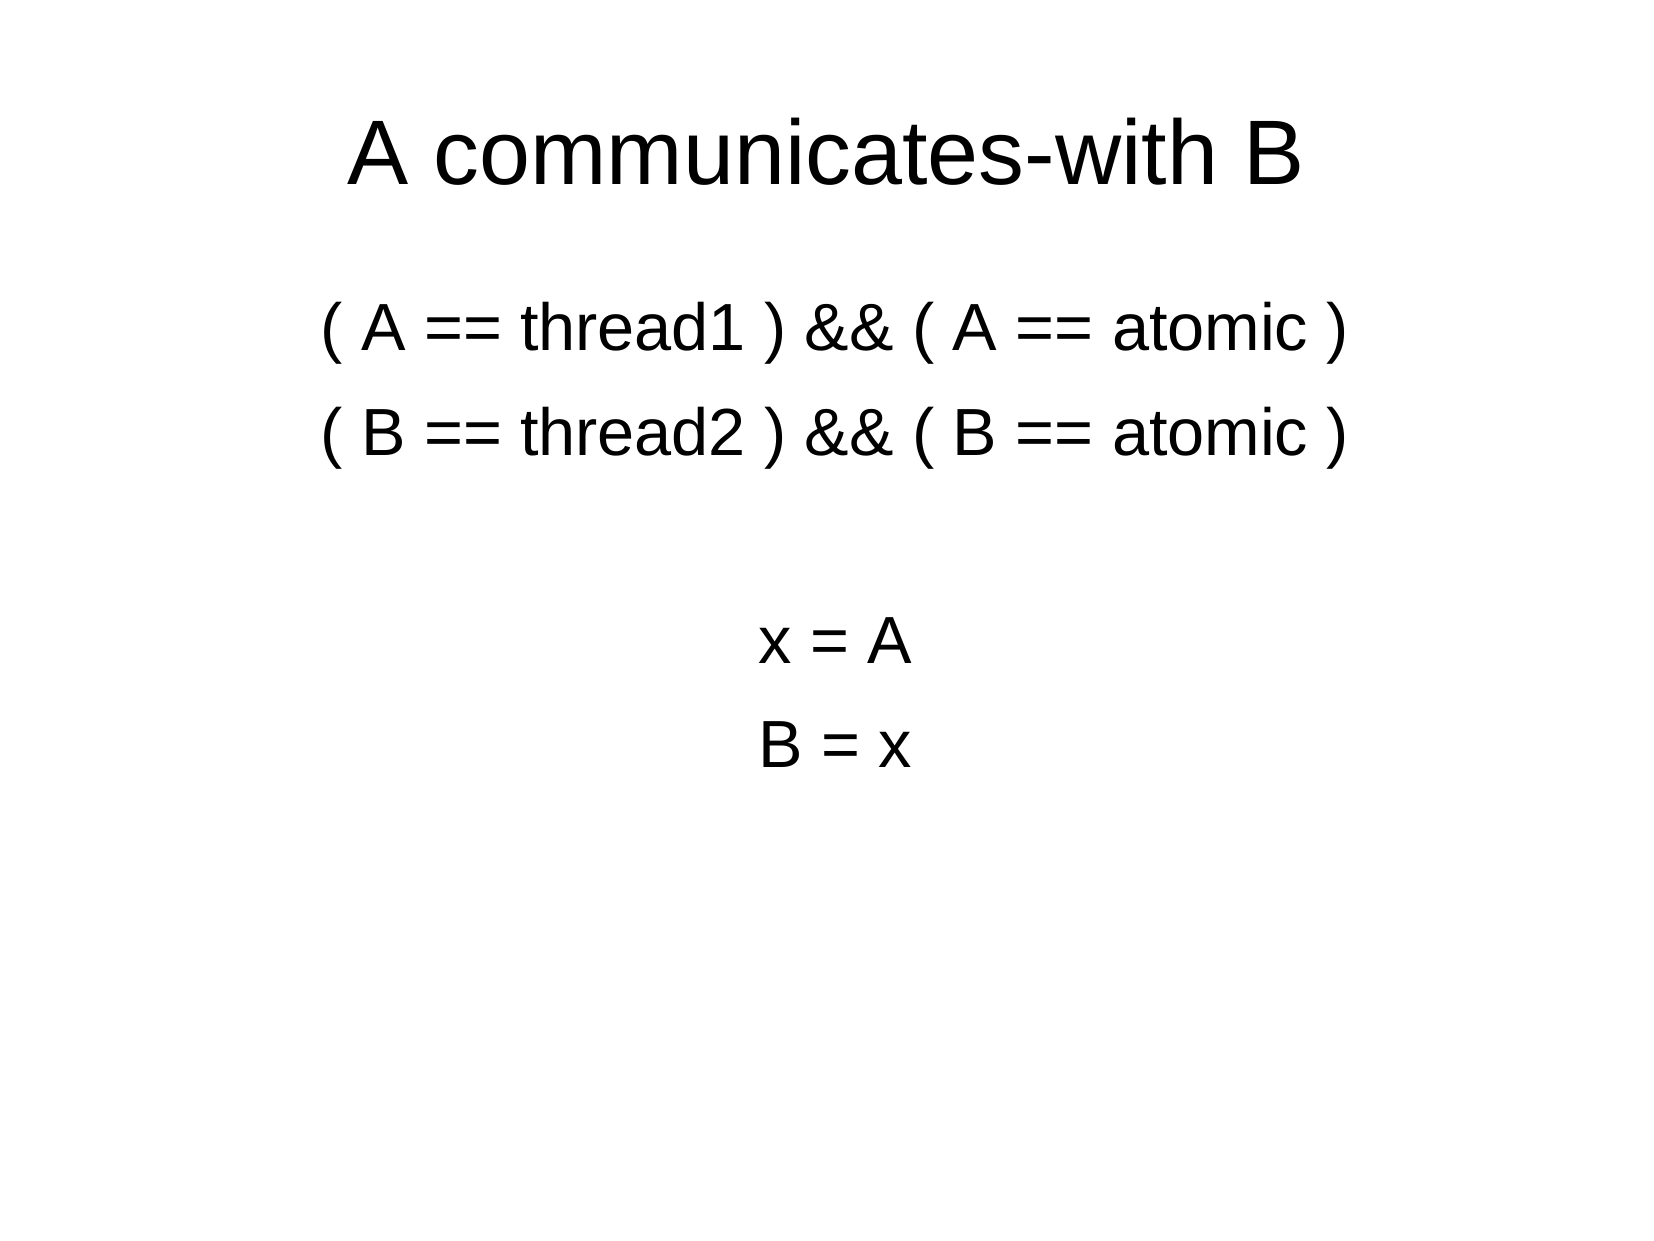

# A communicates-with B
( A == thread1 ) && ( A == atomic )
( B == thread2 ) && ( B == atomic )
x = A
B = x